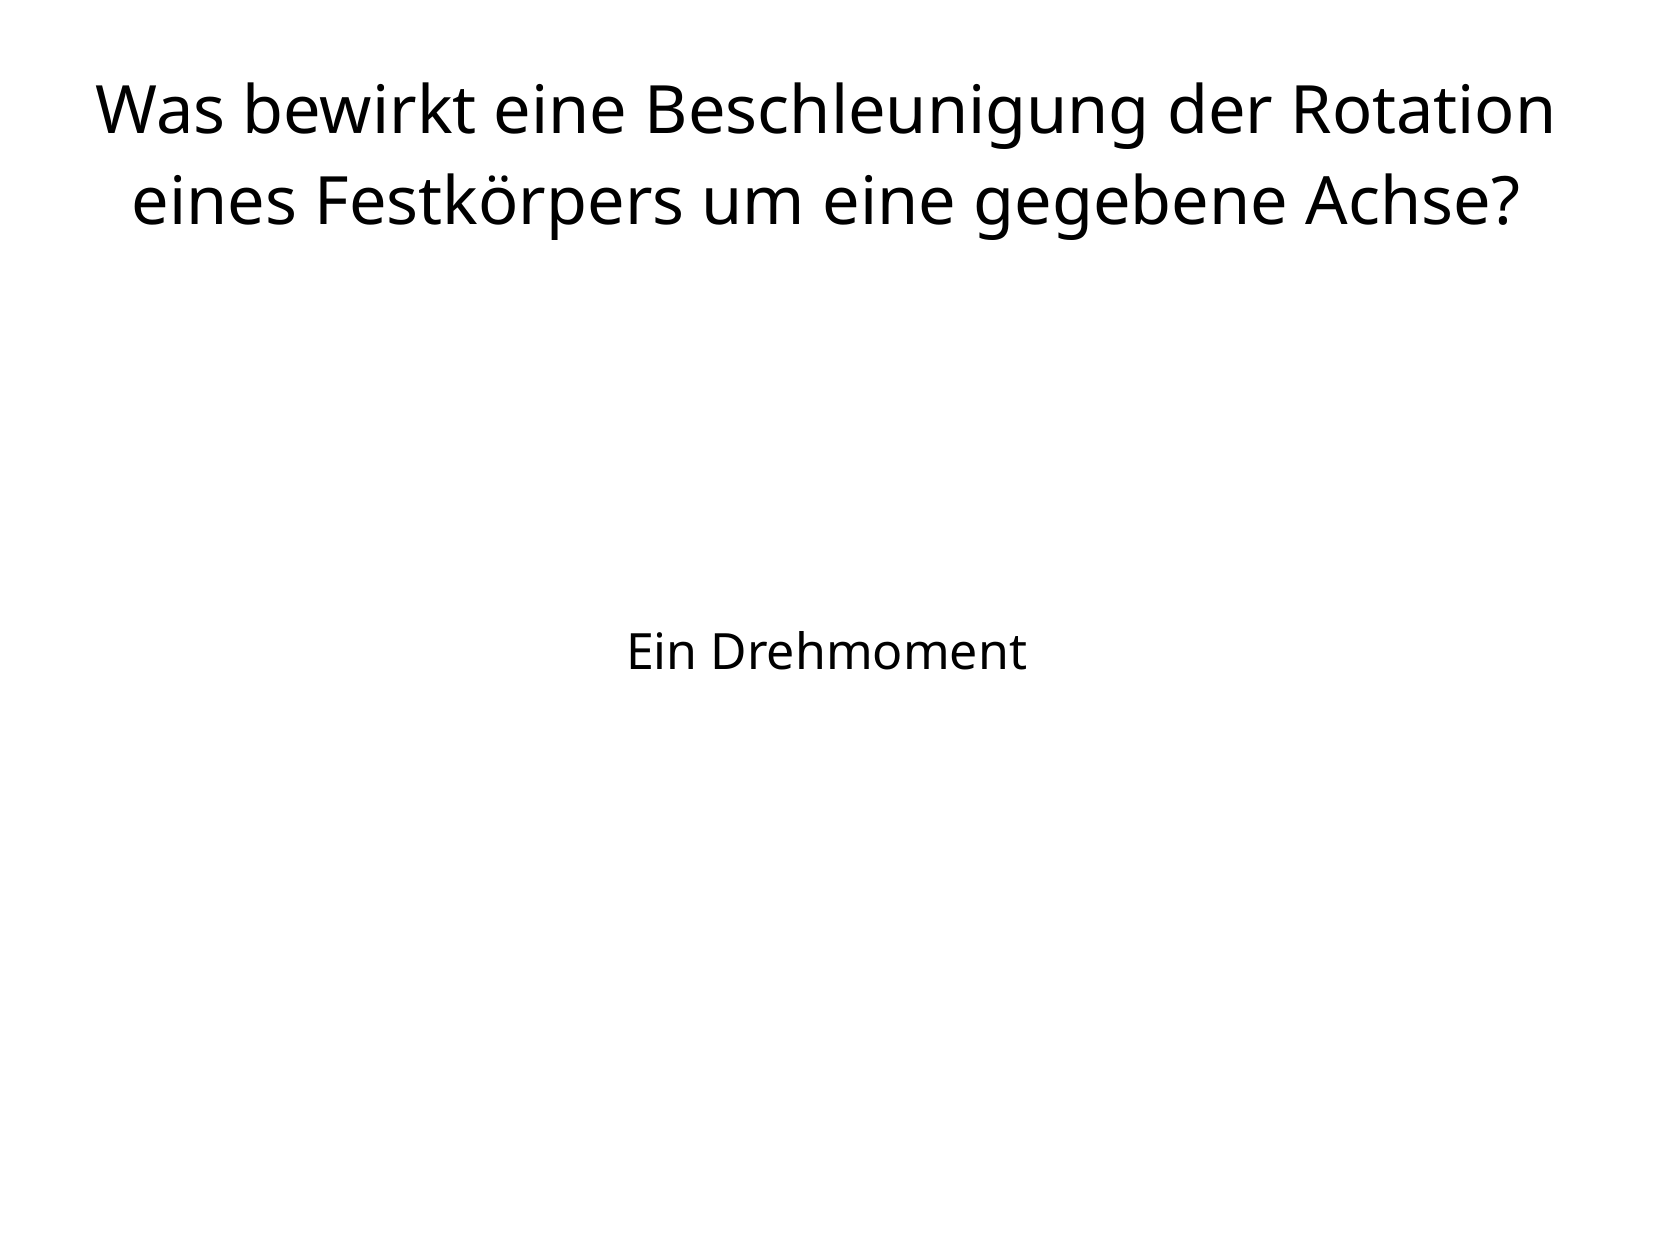

# Was bewirkt eine Beschleunigung der Rotation eines Festkörpers um eine gegebene Achse?
Ein Drehmoment